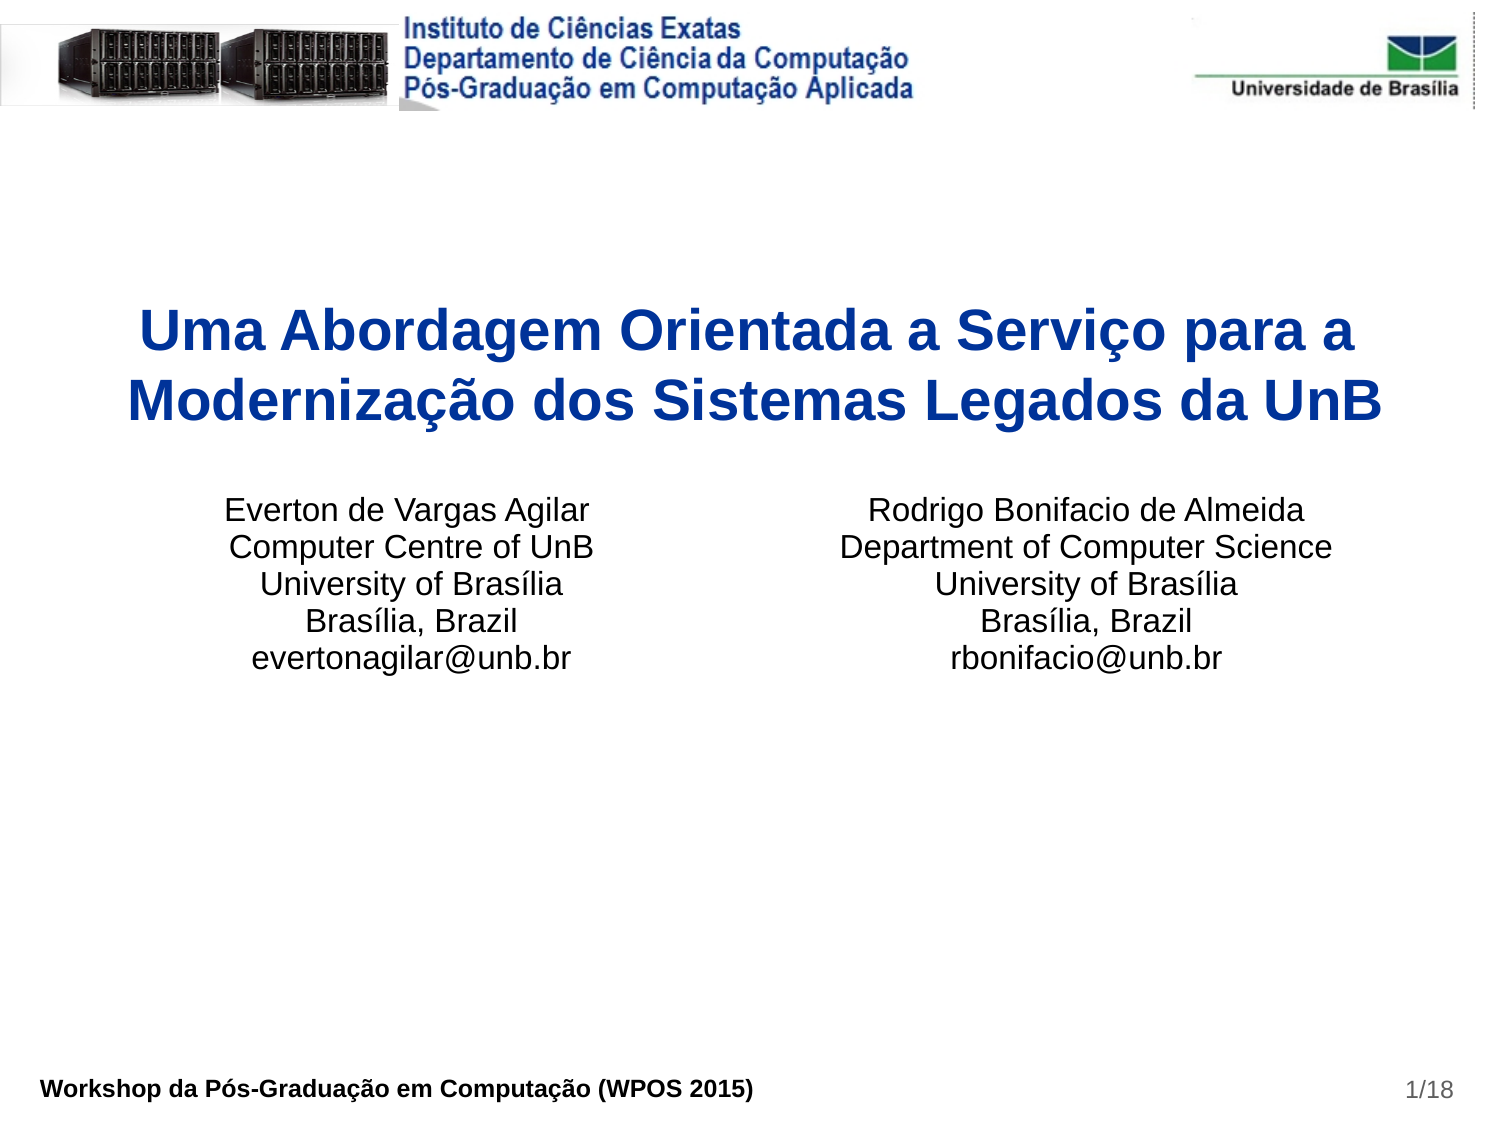

Uma Abordagem Orientada a Serviço para a
Modernização dos Sistemas Legados da UnB
Everton de Vargas Agilar
Computer Centre of UnB
University of Brasília
Brasília, Brazil
evertonagilar@unb.br
Rodrigo Bonifacio de Almeida
Department of Computer Science
University of Brasília
Brasília, Brazil
rbonifacio@unb.br
Workshop da Pós-Graduação em Computação (WPOS 2015)